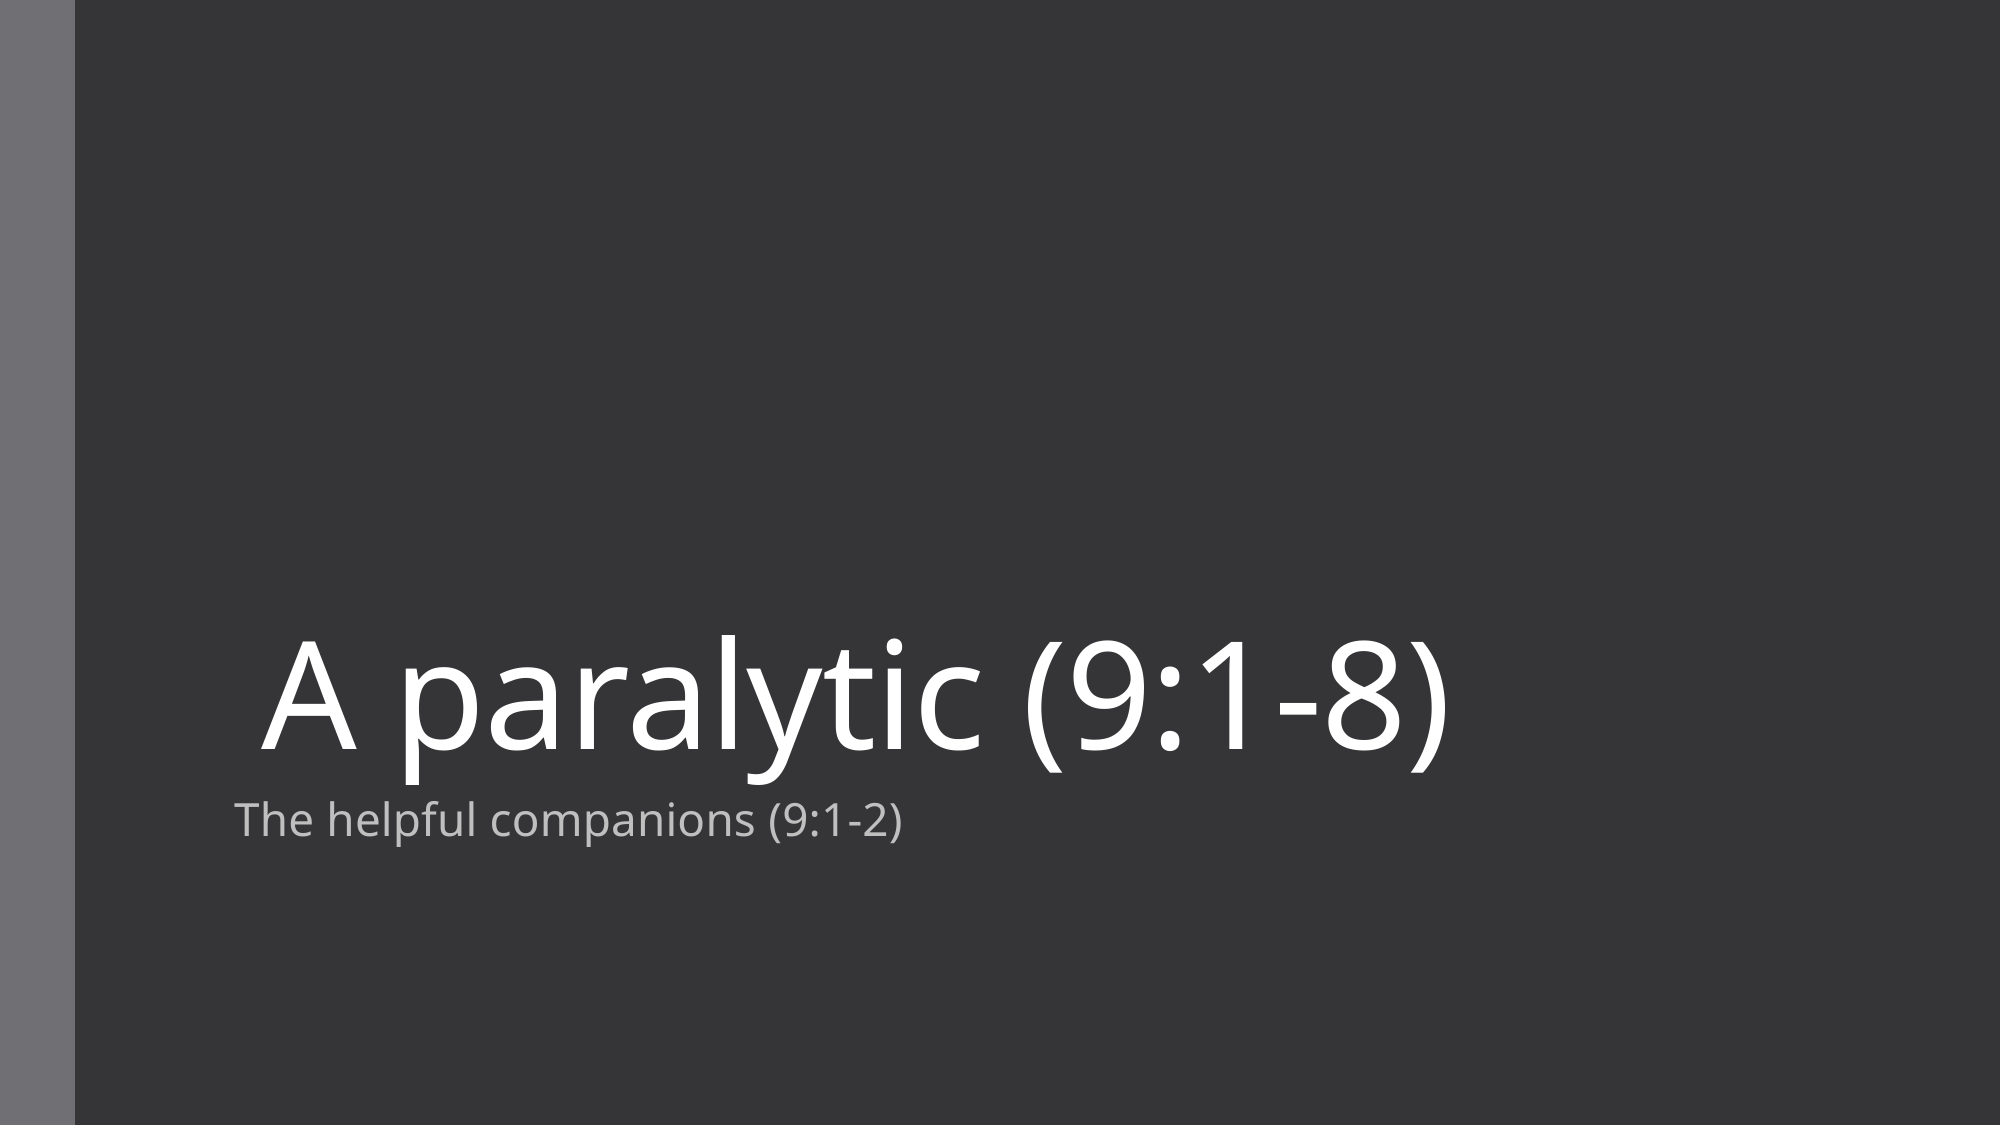

# A paralytic (9:1-8)
 The helpful companions (9:1-2)